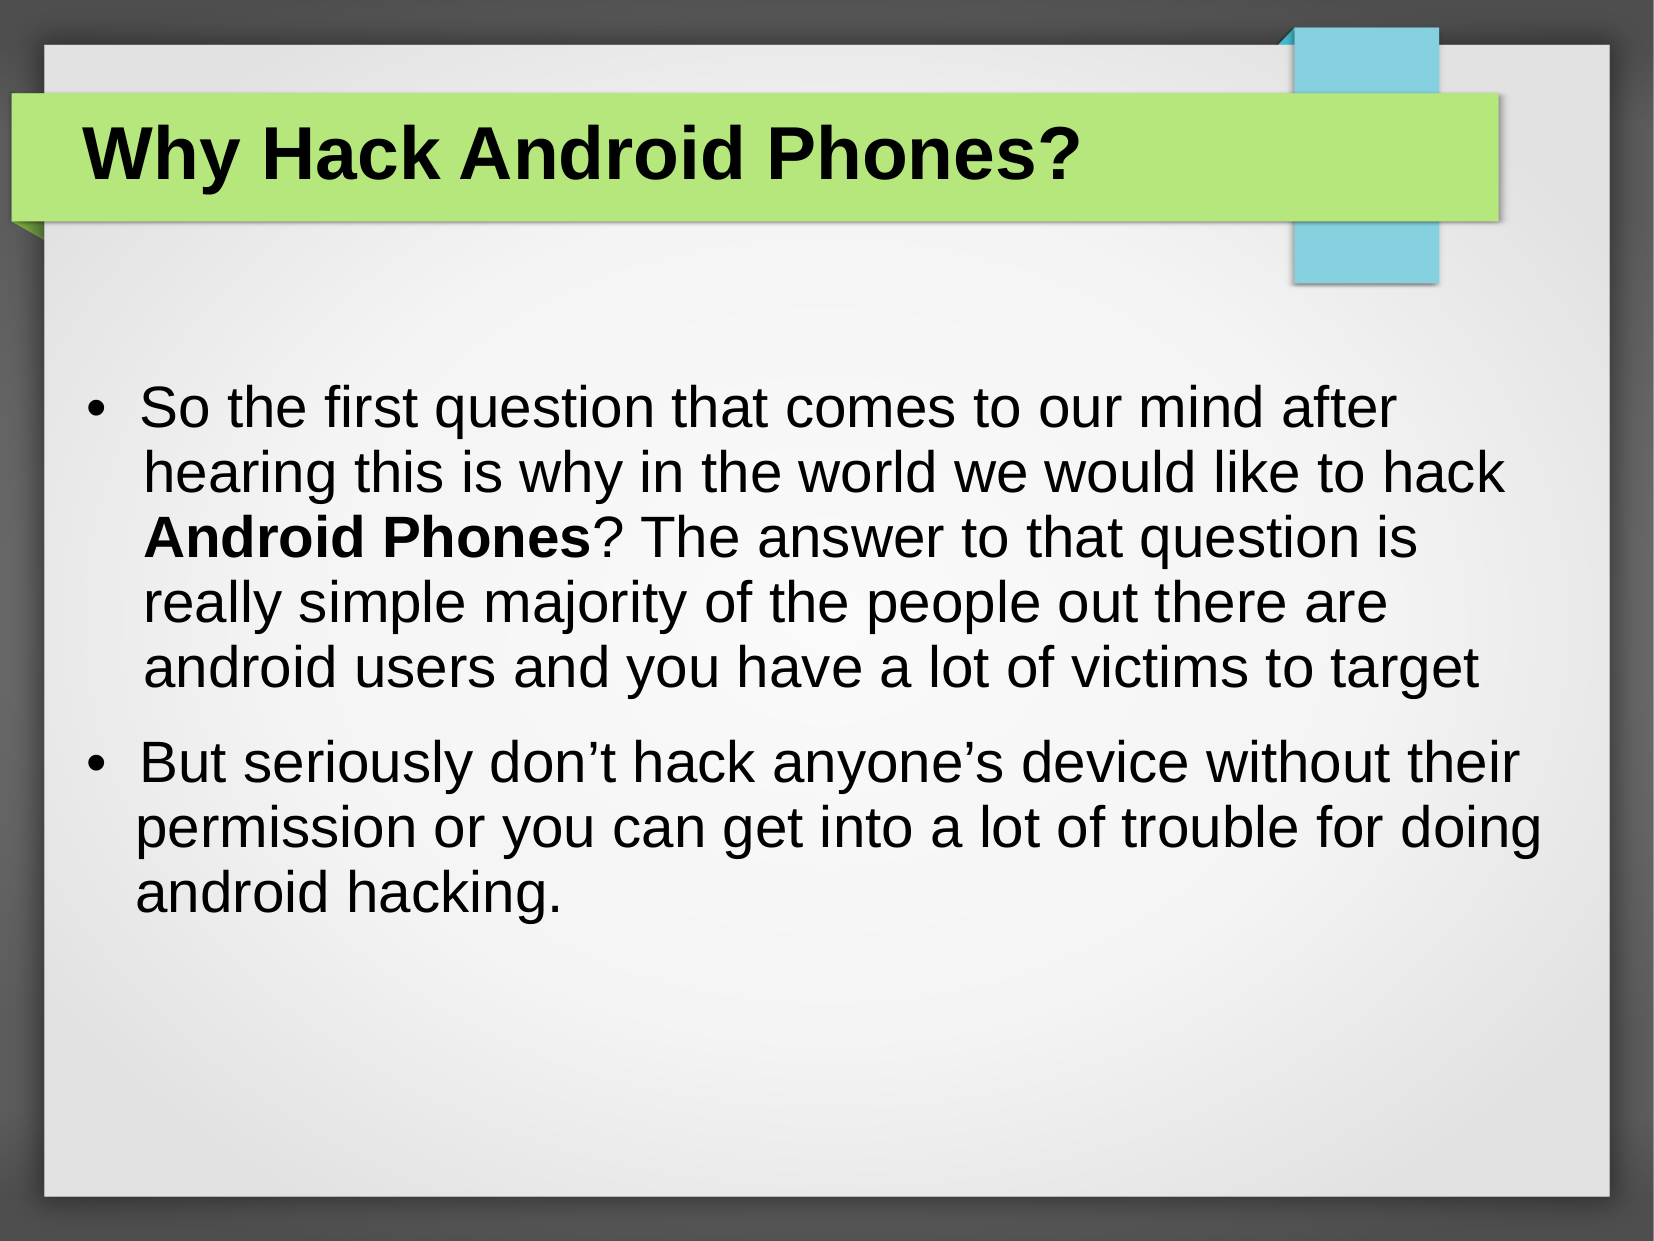

# Why Hack Android Phones?
• So the first question that comes to our mind after hearing this is why in the world we would like to hack Android Phones? The answer to that question is really simple majority of the people out there are android users and you have a lot of victims to target
• But seriously don’t hack anyone’s device without their permission or you can get into a lot of trouble for doing android hacking.